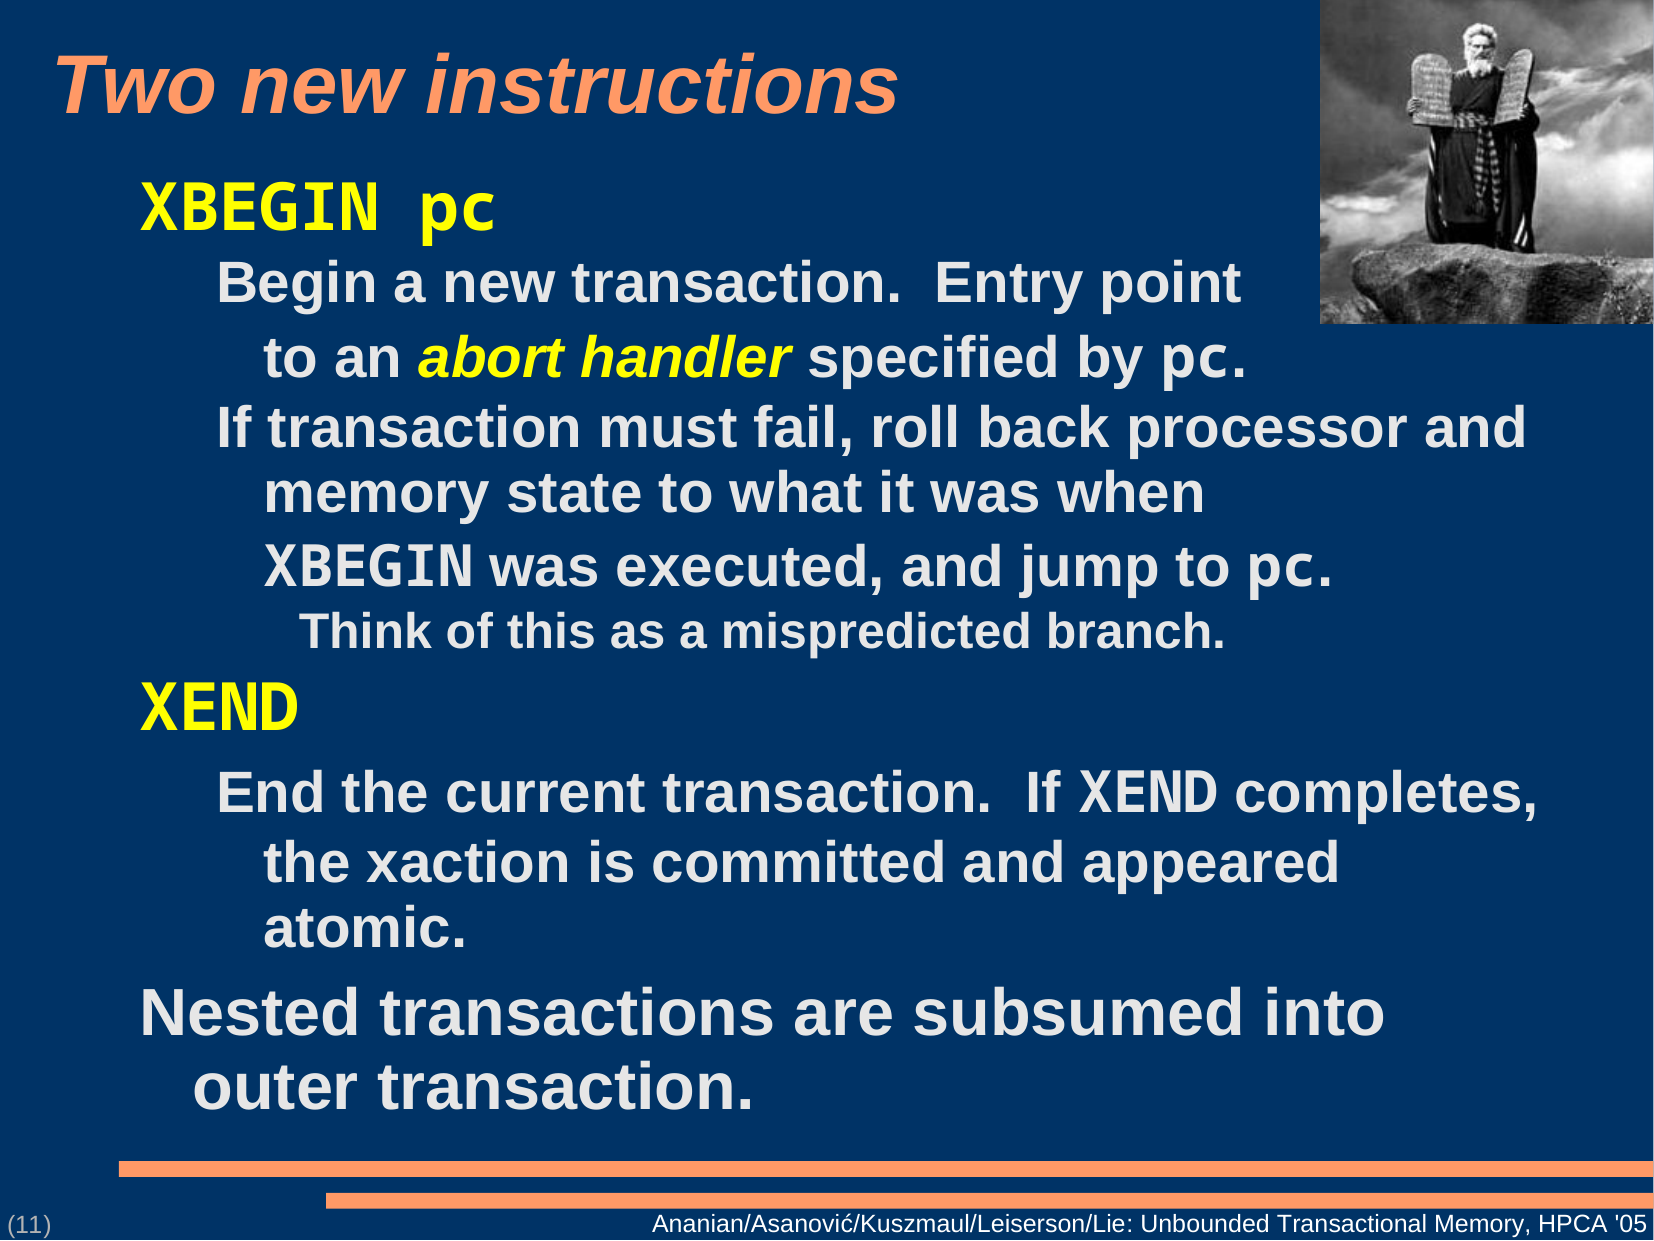

# Two new instructions
XBEGIN pc
Begin a new transaction. Entry point
to an abort handler specified by pc.
If transaction must fail, roll back processor and memory state to what it was when
XBEGIN was executed, and jump to pc.
Think of this as a mispredicted branch.
XEND
End the current transaction. If XEND completes, the xaction is committed and appeared atomic.
Nested transactions are subsumed into outer transaction.